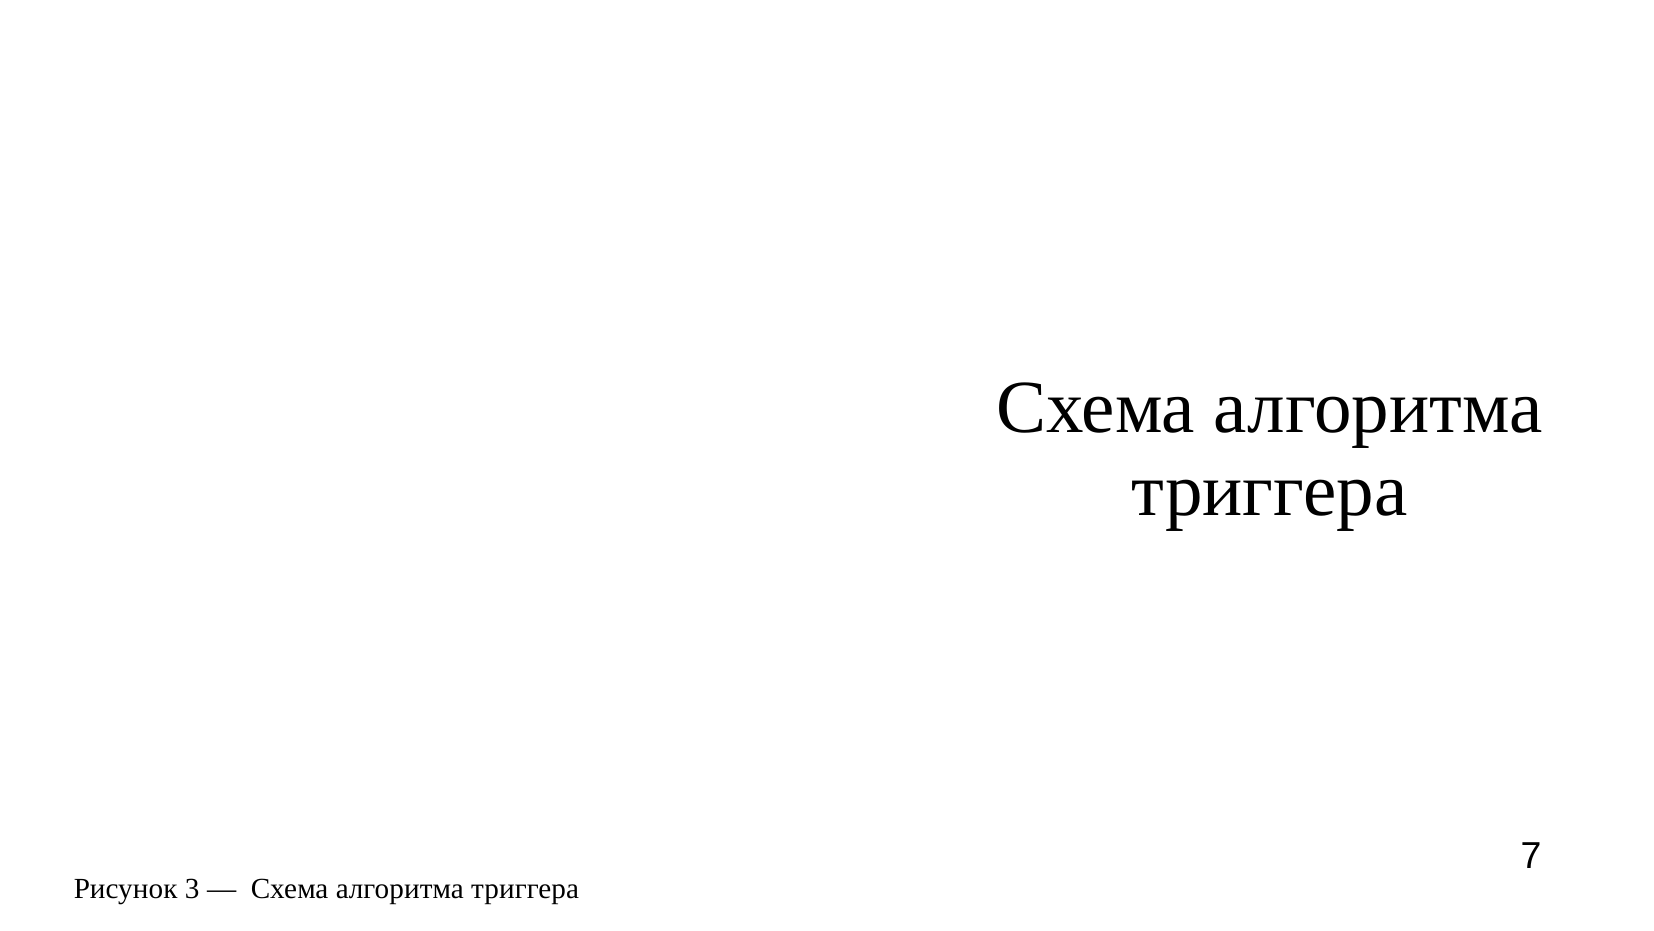

# Схема алгоритма триггера
Рисунок 3 — Схема алгоритма триггера